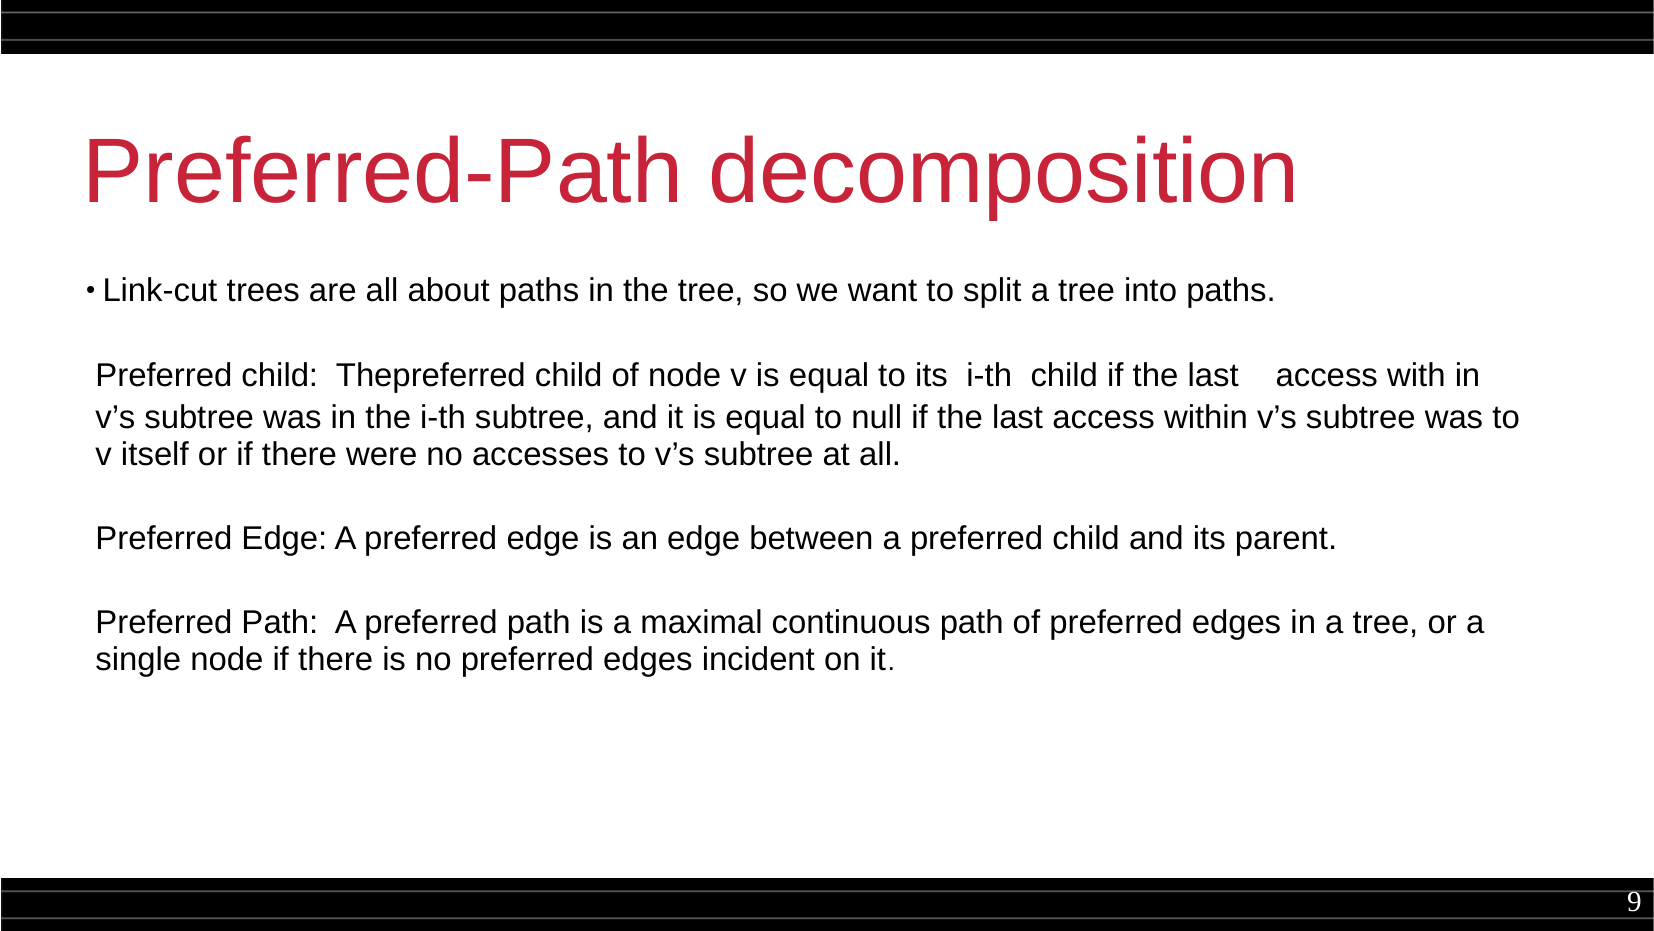

# Preferred-Path decomposition
 Link-cut trees are all about paths in the tree, so we want to split a tree into paths.
Preferred child: Thepreferred child of node v is equal to its i-th child if the last access with in
v’s subtree was in the i-th subtree, and it is equal to null if the last access within v’s subtree was to v itself or if there were no accesses to v’s subtree at all.
Preferred Edge: A preferred edge is an edge between a preferred child and its parent.
Preferred Path: A preferred path is a maximal continuous path of preferred edges in a tree, or a single node if there is no preferred edges incident on it.